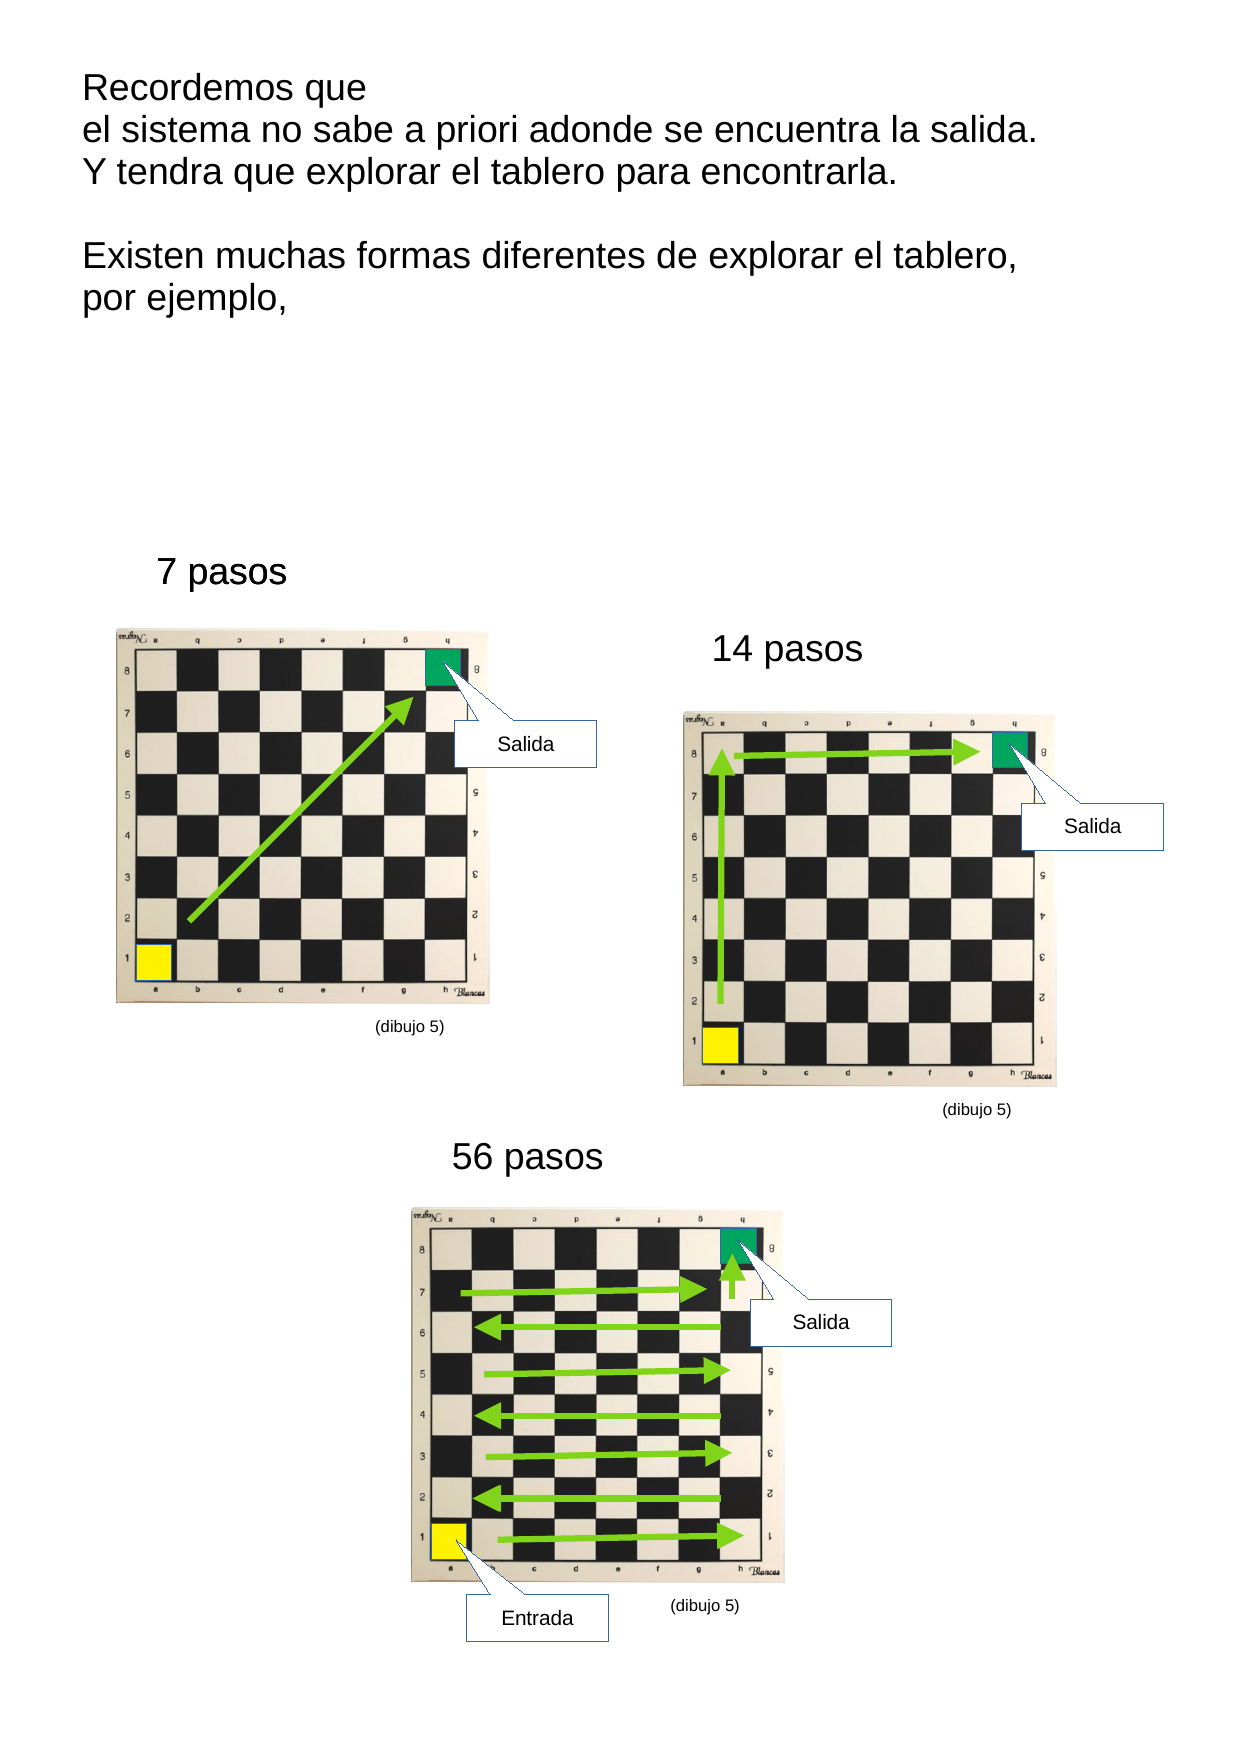

Recordemos que
el sistema no sabe a priori adonde se encuentra la salida.
Y tendra que explorar el tablero para encontrarla.
Existen muchas formas diferentes de explorar el tablero,
por ejemplo,
7 pasos
7 pasos
14 pasos
Salida
Salida
(dibujo 5)
(dibujo 5)
56 pasos
Salida
(dibujo 5)
Entrada